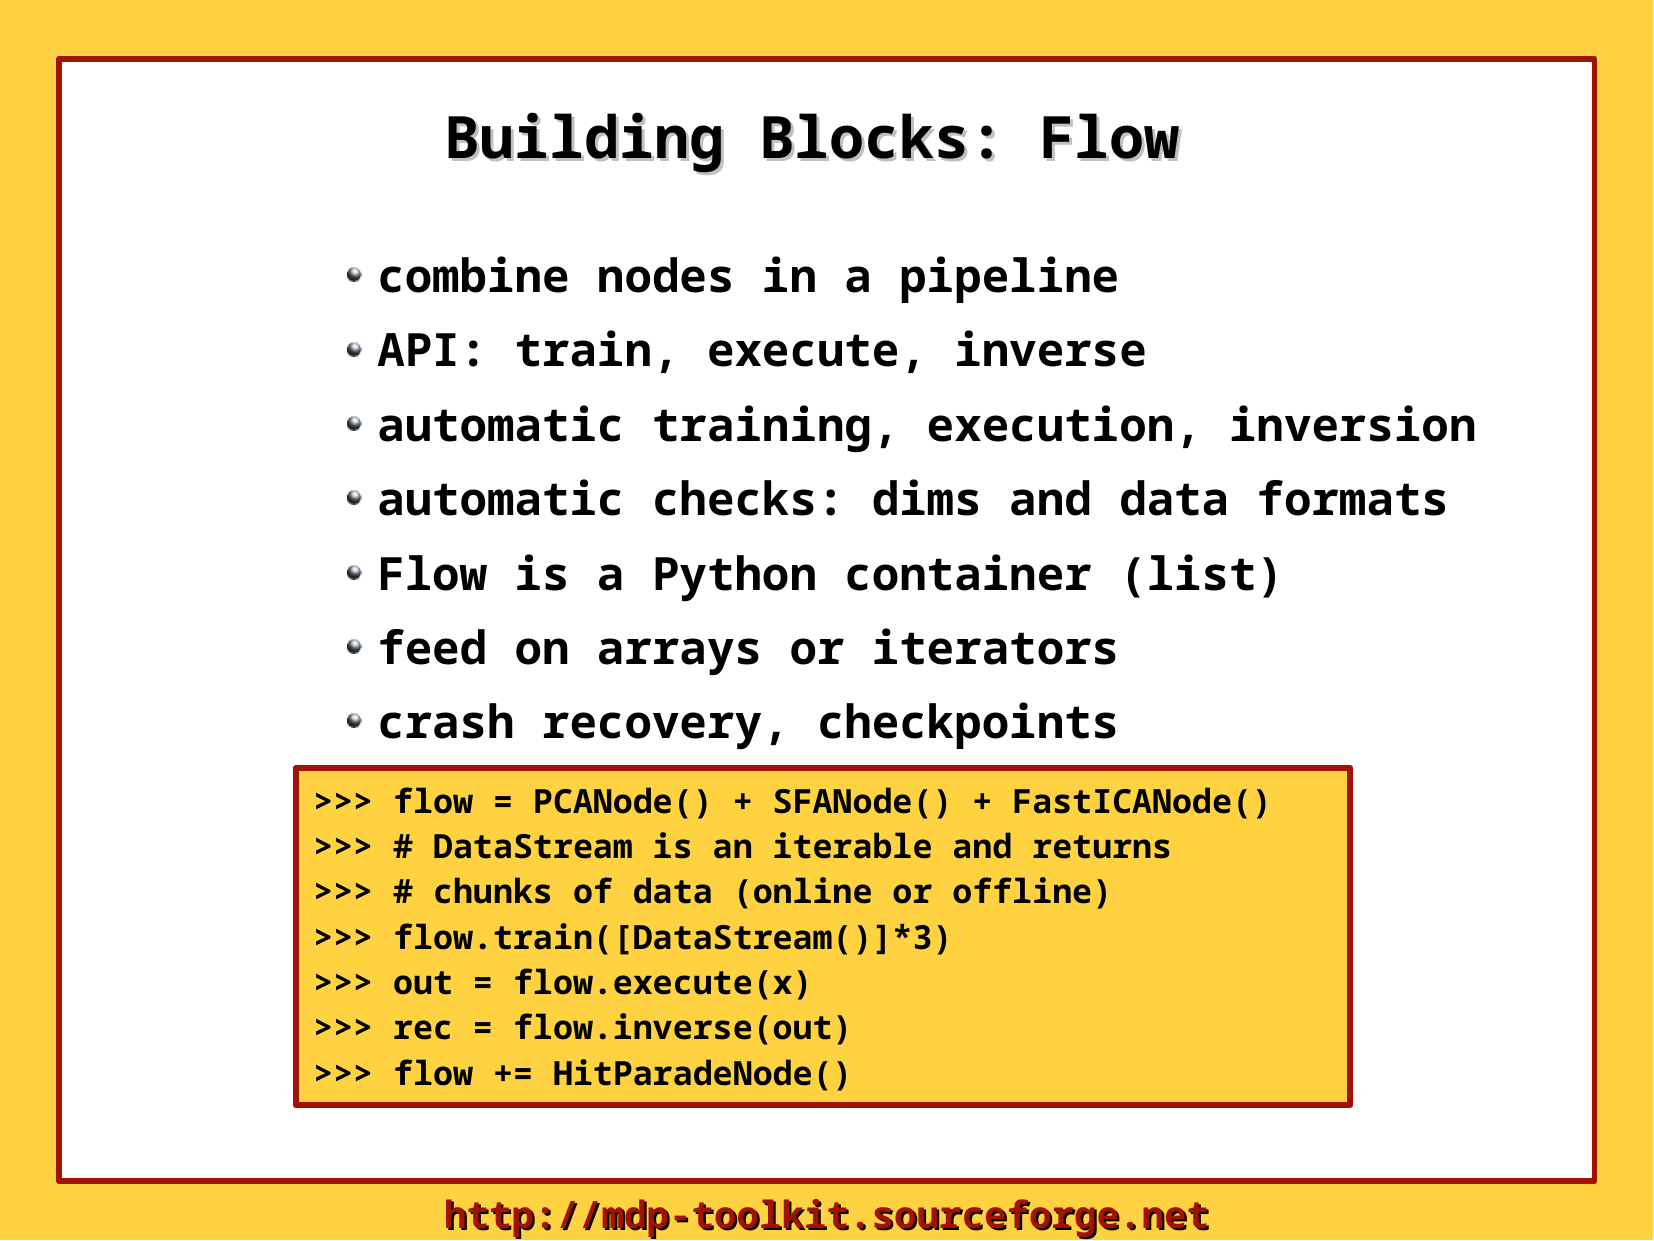

Building Blocks: Flow
combine nodes in a pipeline
API: train, execute, inverse
automatic training, execution, inversion
automatic checks: dims and data formats
Flow is a Python container (list)
feed on arrays or iterators
crash recovery, checkpoints
>>> flow = PCANode() + SFANode() + FastICANode()
>>> # DataStream is an iterable and returns
>>> # chunks of data (online or offline)
>>> flow.train([DataStream()]*3)
>>> out = flow.execute(x)
>>> rec = flow.inverse(out)
>>> flow += HitParadeNode()